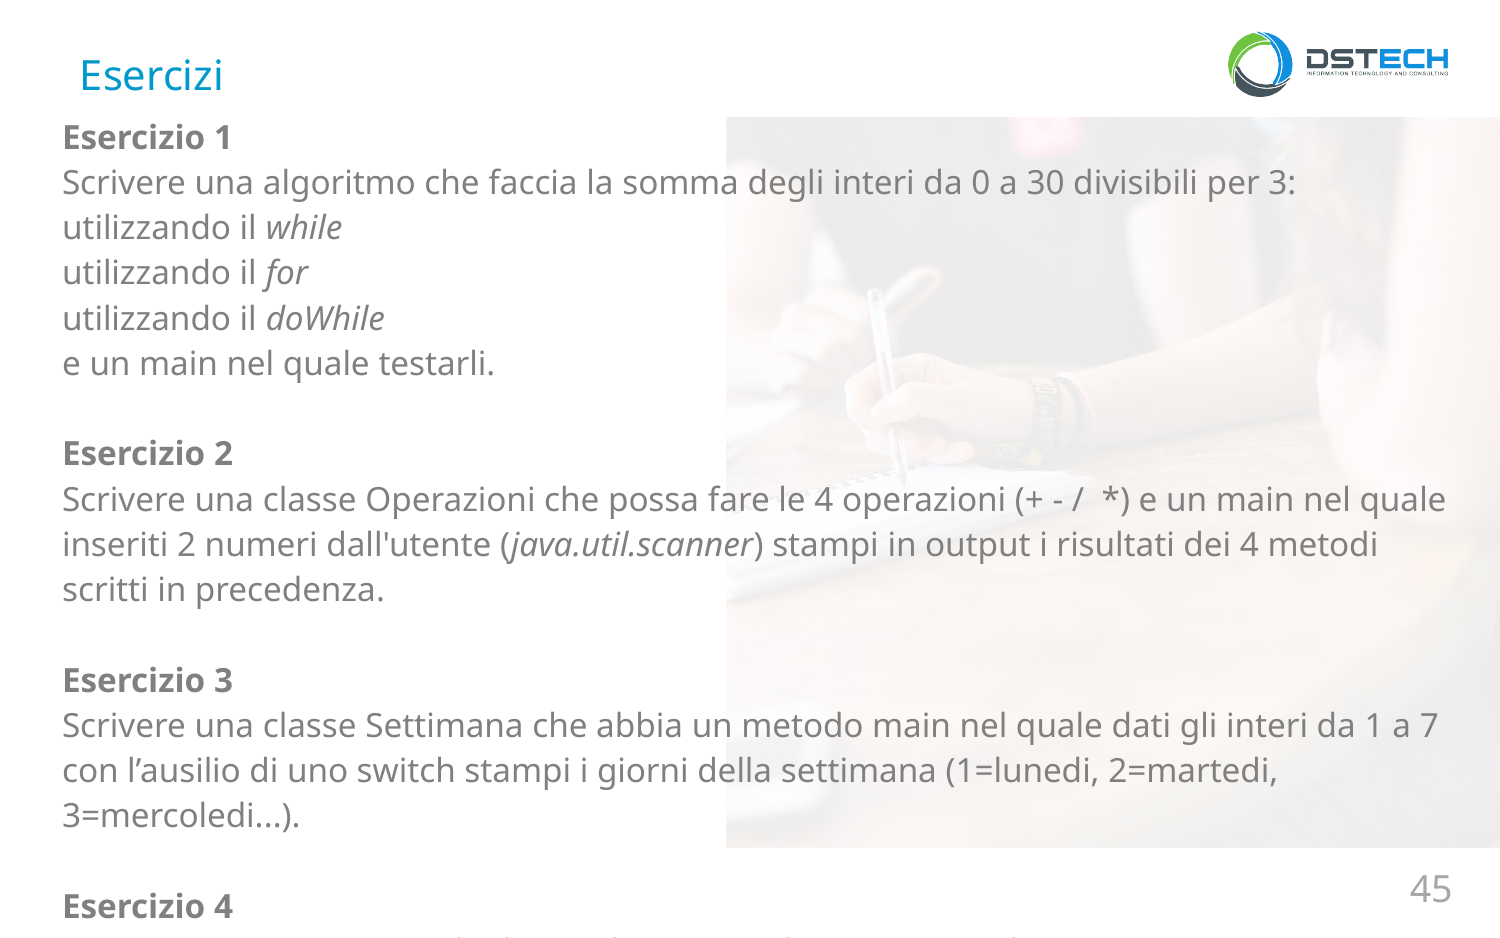

Esercizi
Esercizio 1
Scrivere una algoritmo che faccia la somma degli interi da 0 a 30 divisibili per 3:
utilizzando il while
utilizzando il for
utilizzando il doWhile
e un main nel quale testarli.
Esercizio 2
Scrivere una classe Operazioni che possa fare le 4 operazioni (+ - / *) e un main nel quale inseriti 2 numeri dall'utente (java.util.scanner) stampi in output i risultati dei 4 metodi scritti in precedenza.
Esercizio 3
Scrivere una classe Settimana che abbia un metodo main nel quale dati gli interi da 1 a 7 con l’ausilio di uno switch stampi i giorni della settimana (1=lunedi, 2=martedi, 3=mercoledi...).
Esercizio 4
Scrivere un programma che legge da input 5 elementi interi, li memorizza in un array e ne stampi il contenuto.
45